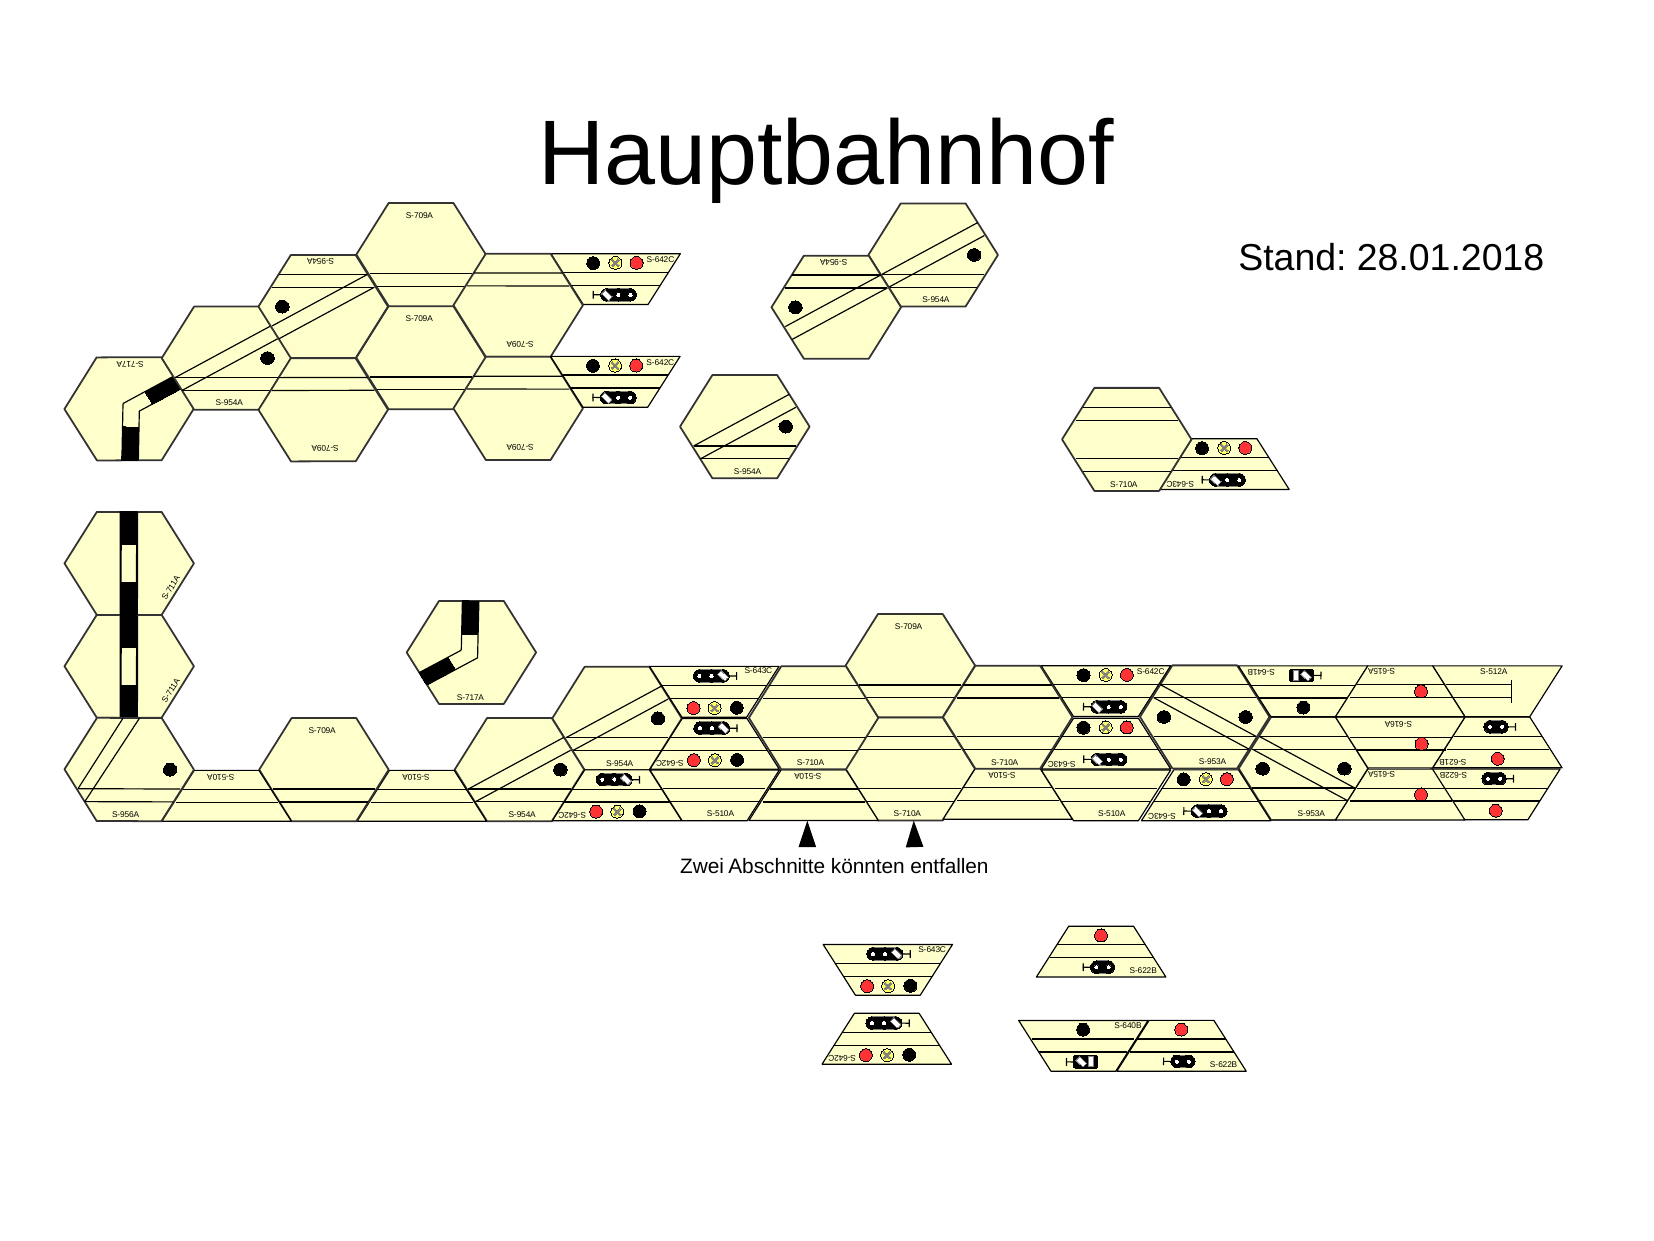

# Hauptbahnhof
S-709A
S-954A
Stand: 28.01.2018
S-642C
S-954A
S-954A
S-709A
S-709A
S-954A
S-642C
S-717A
S-709A
S-709A
S-954A
S-710A
S-643C
S-711A
S-717A
S-711A
S-709A
S-615A
S-643C
S-642C
S-512A
S-641B
S-953A
S-710A
S-710A
S-954A
S-616A
S-953A
S-621B
S-710A
S-956A
S-709A
S-954A
S-643C
S-642C
S-615A
S-510A
S-622B
S-510A
S-510A
S-510A
S-642C
S-510A
S-510A
S-643C
Zwei Abschnitte könnten entfallen
S-622B
S-643C
S-642C
S-640B
S-622B